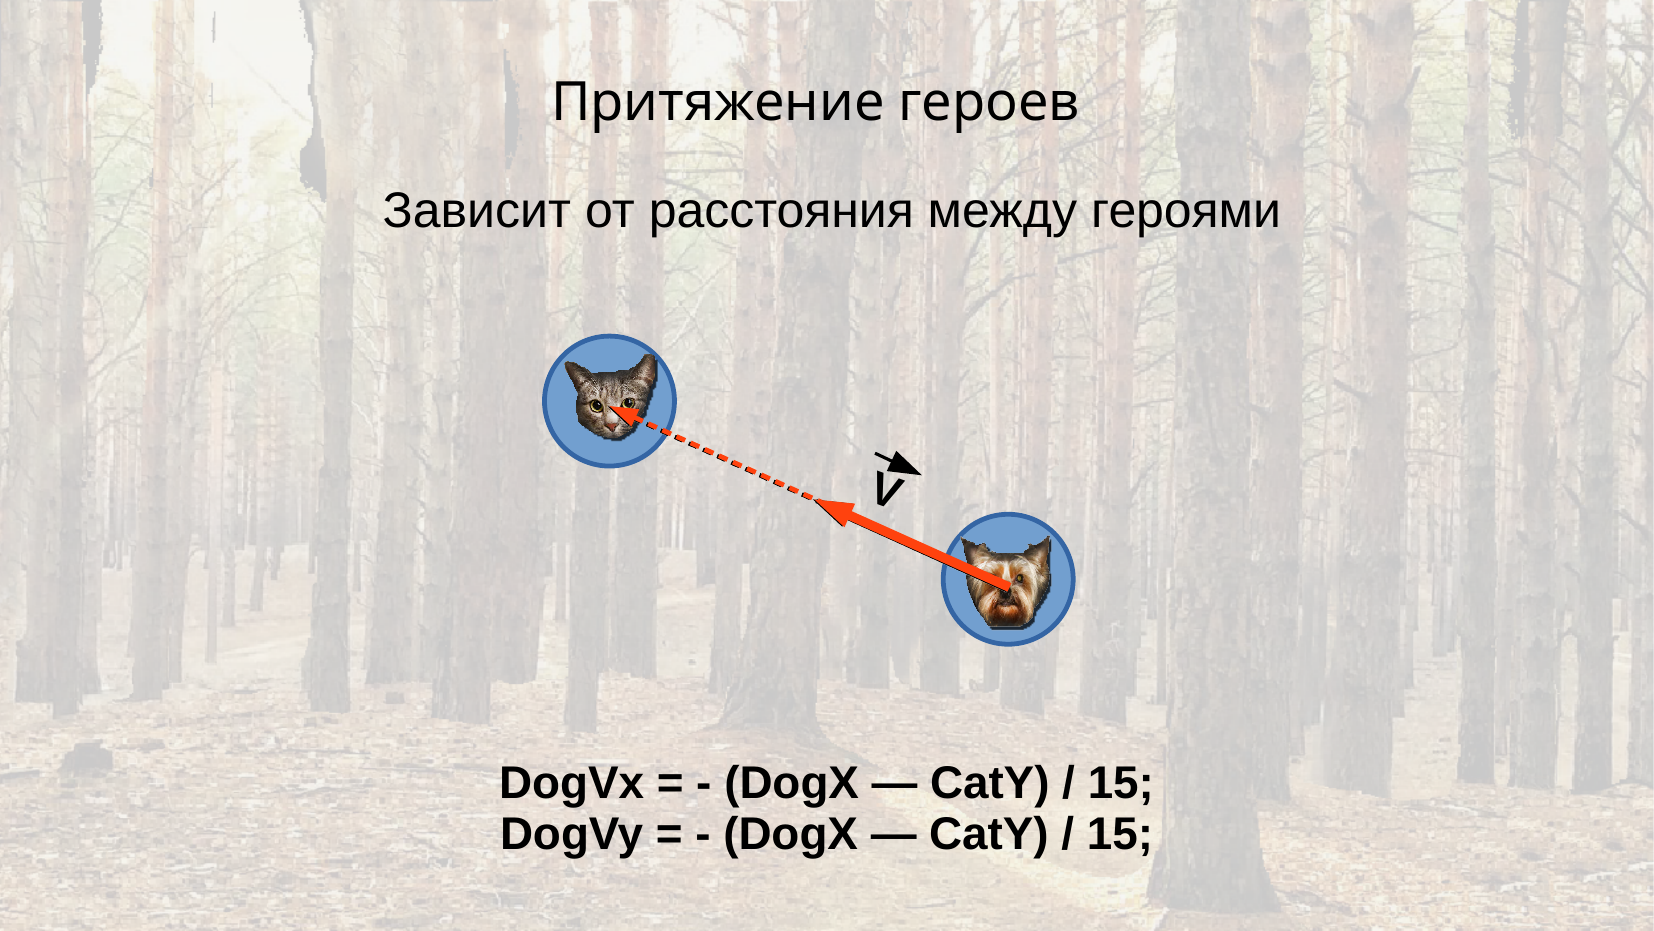

Притяжение героев
 Зависит от расстояния между героями
V
DogVx = - (DogX — CatY) / 15;
DogVy = - (DogX — CatY) / 15;